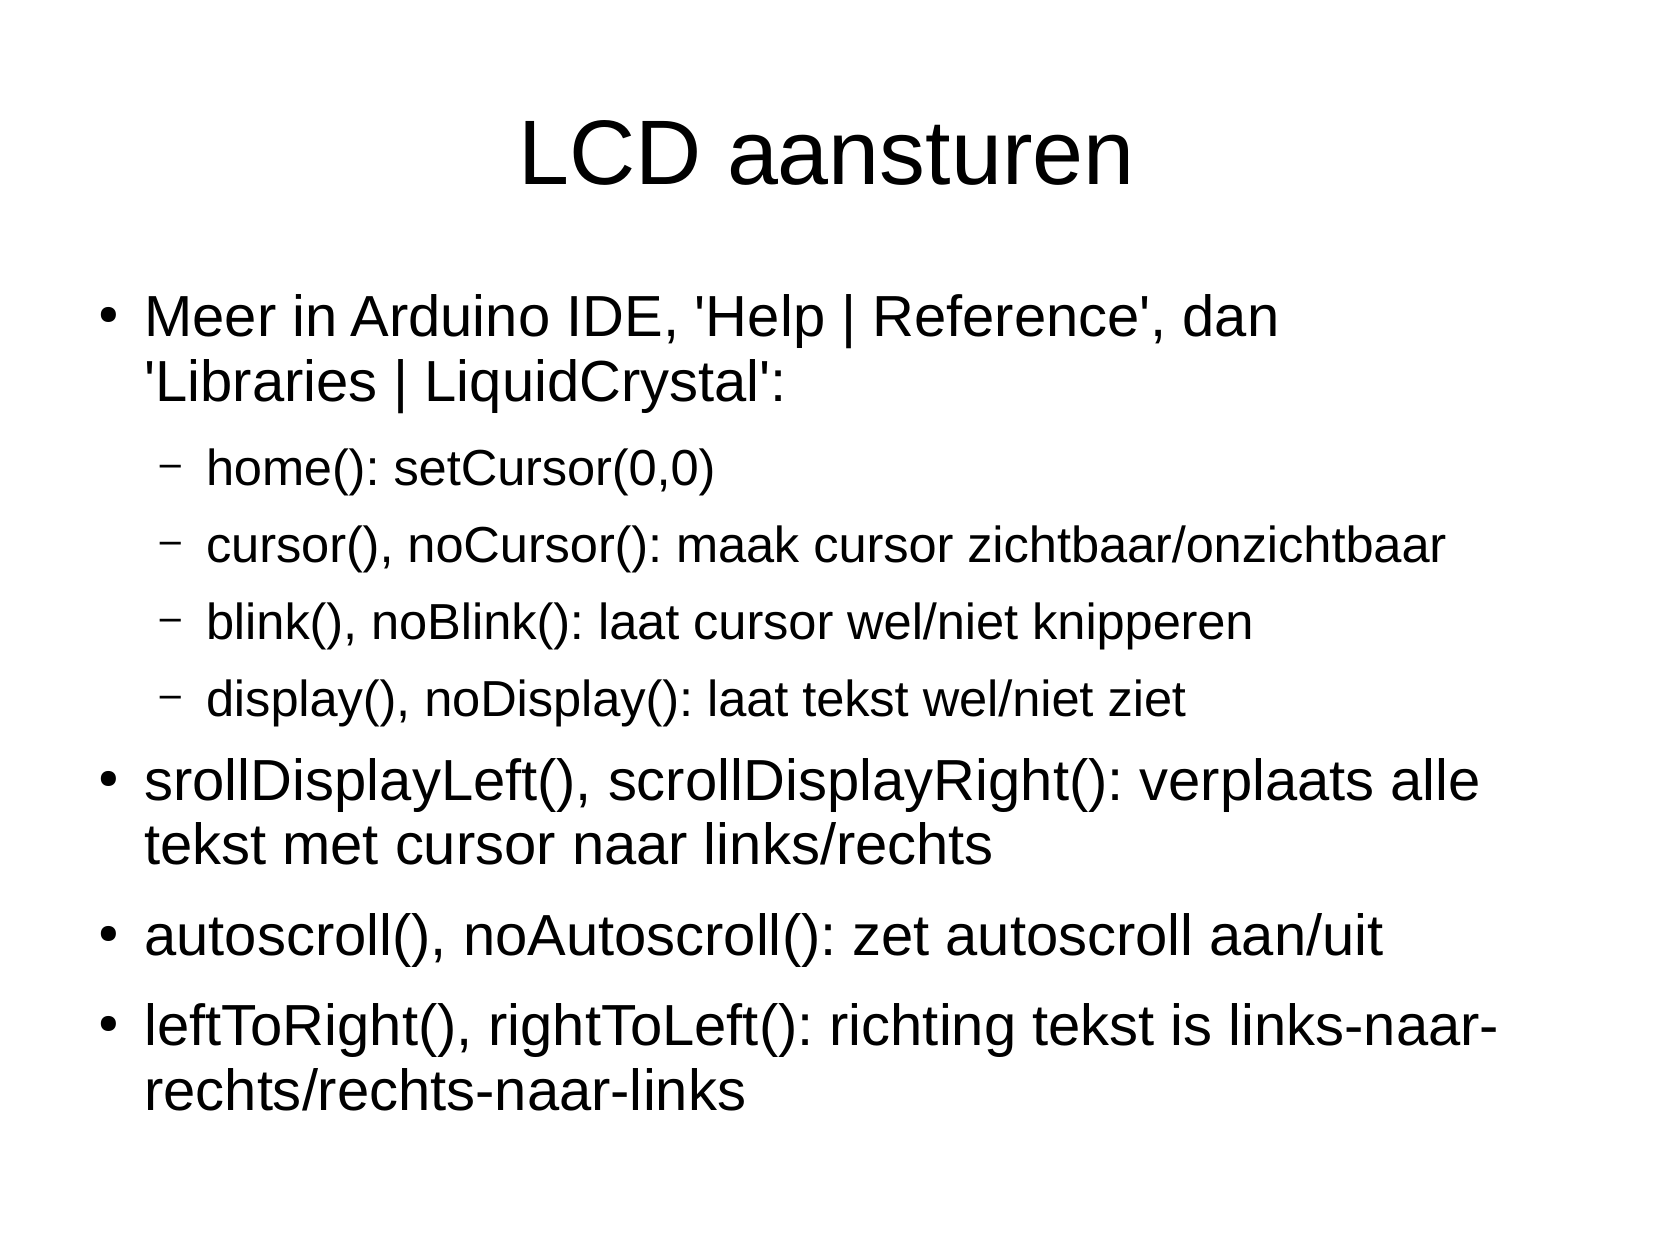

# LCD aansturen
Meer in Arduino IDE, 'Help | Reference', dan 'Libraries | LiquidCrystal':
home(): setCursor(0,0)
cursor(), noCursor(): maak cursor zichtbaar/onzichtbaar
blink(), noBlink(): laat cursor wel/niet knipperen
display(), noDisplay(): laat tekst wel/niet ziet
srollDisplayLeft(), scrollDisplayRight(): verplaats alle tekst met cursor naar links/rechts
autoscroll(), noAutoscroll(): zet autoscroll aan/uit
leftToRight(), rightToLeft(): richting tekst is links-naar-rechts/rechts-naar-links